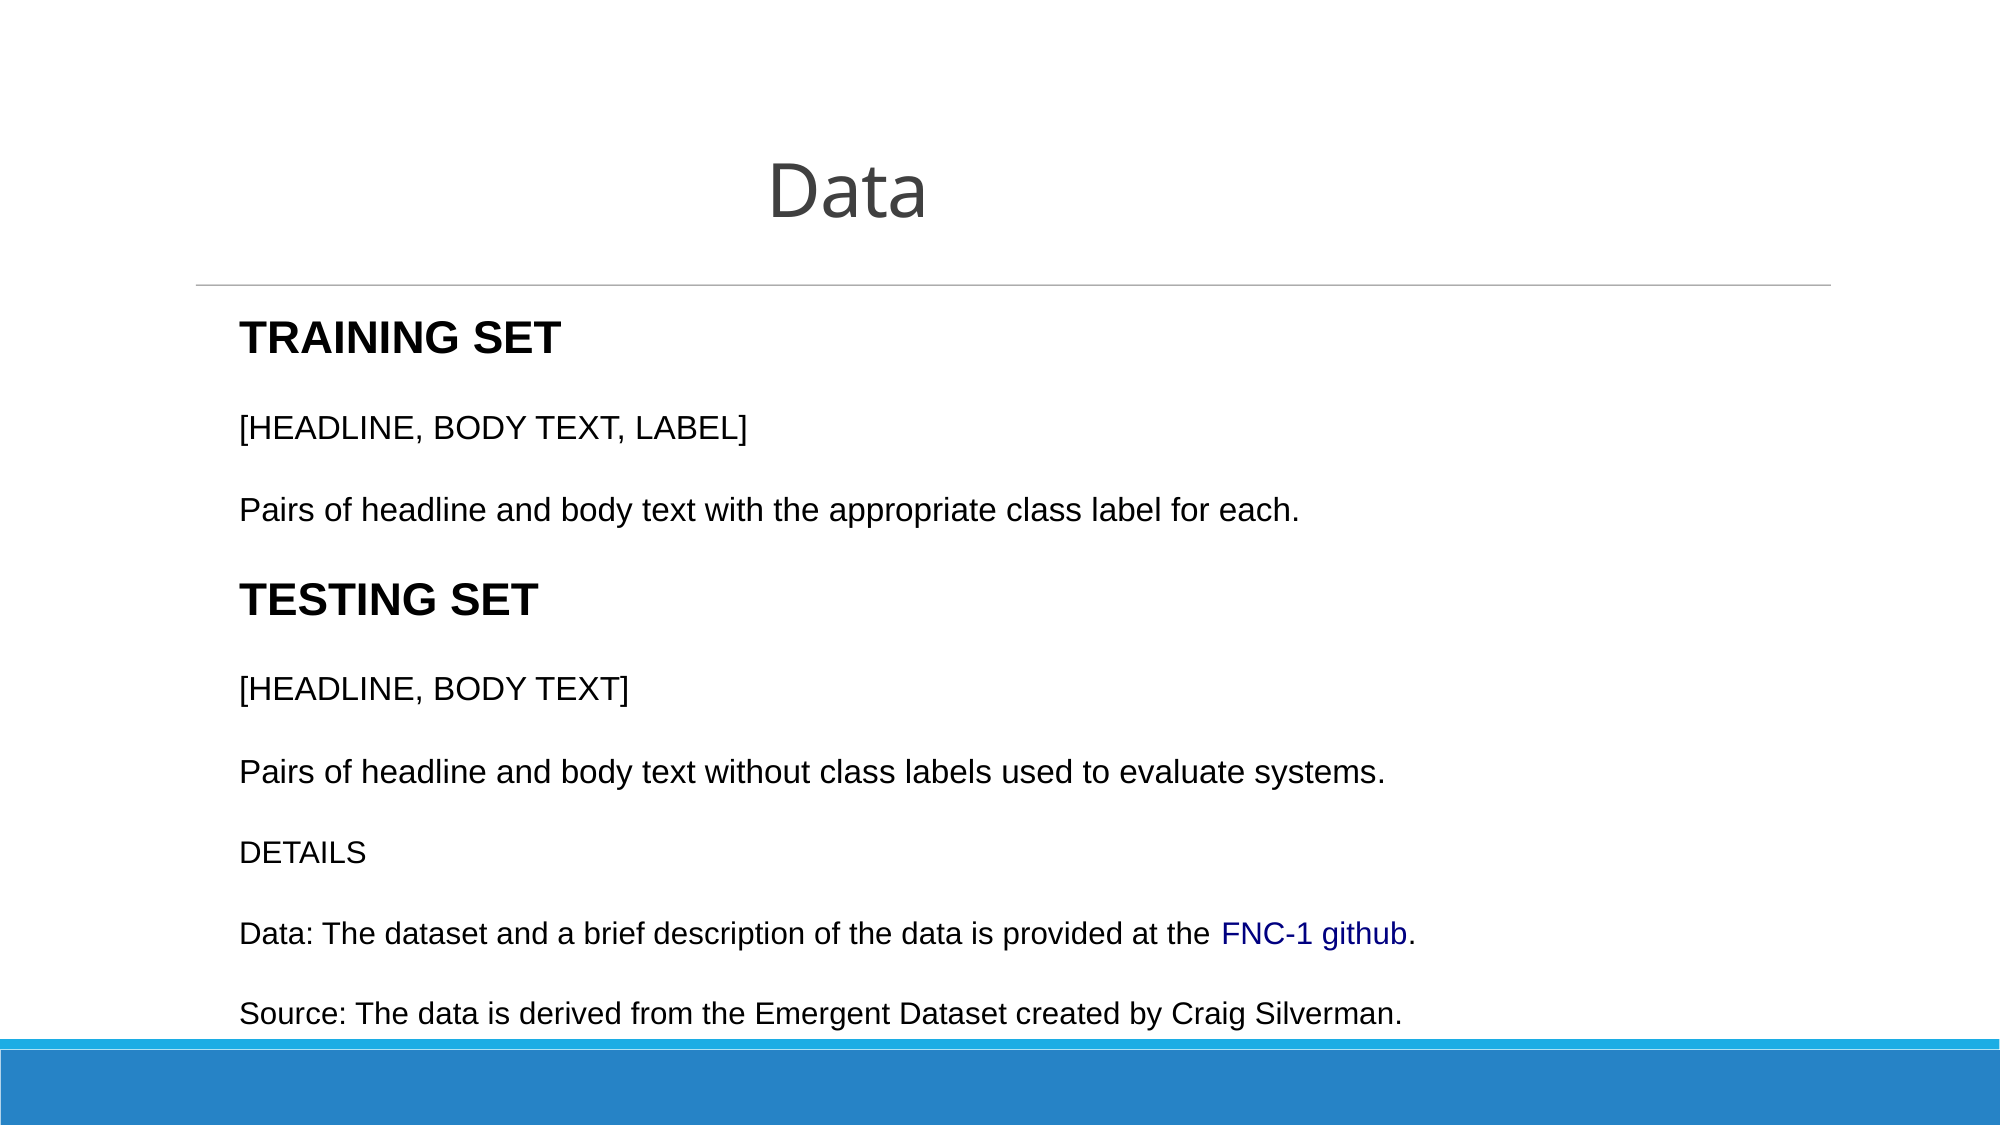

Data
TRAINING SET
[HEADLINE, BODY TEXT, LABEL]
Pairs of headline and body text with the appropriate class label for each.
TESTING SET
[HEADLINE, BODY TEXT]
Pairs of headline and body text without class labels used to evaluate systems.
DETAILS
Data: The dataset and a brief description of the data is provided at the FNC-1 github.
Source: The data is derived from the Emergent Dataset created by Craig Silverman.